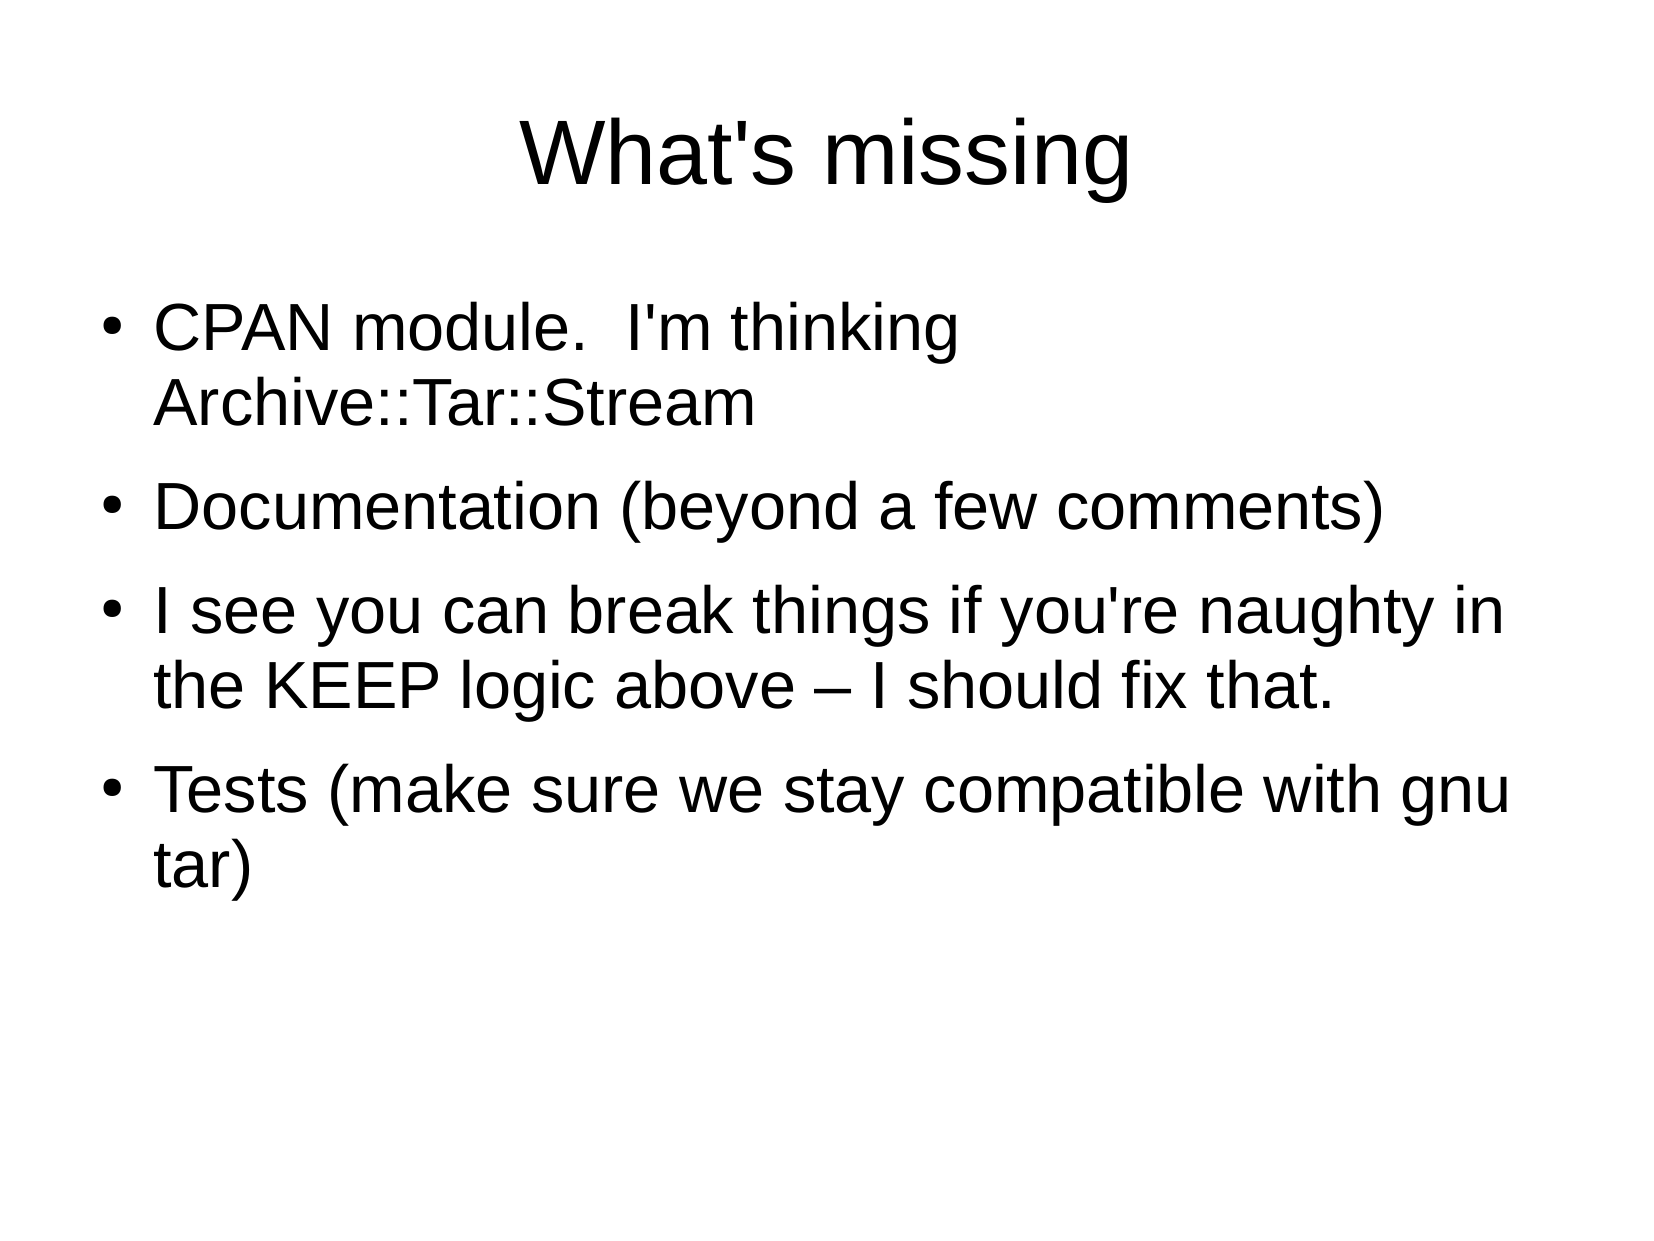

# What's missing
CPAN module. I'm thinking Archive::Tar::Stream
Documentation (beyond a few comments)
I see you can break things if you're naughty in the KEEP logic above – I should fix that.
Tests (make sure we stay compatible with gnu tar)